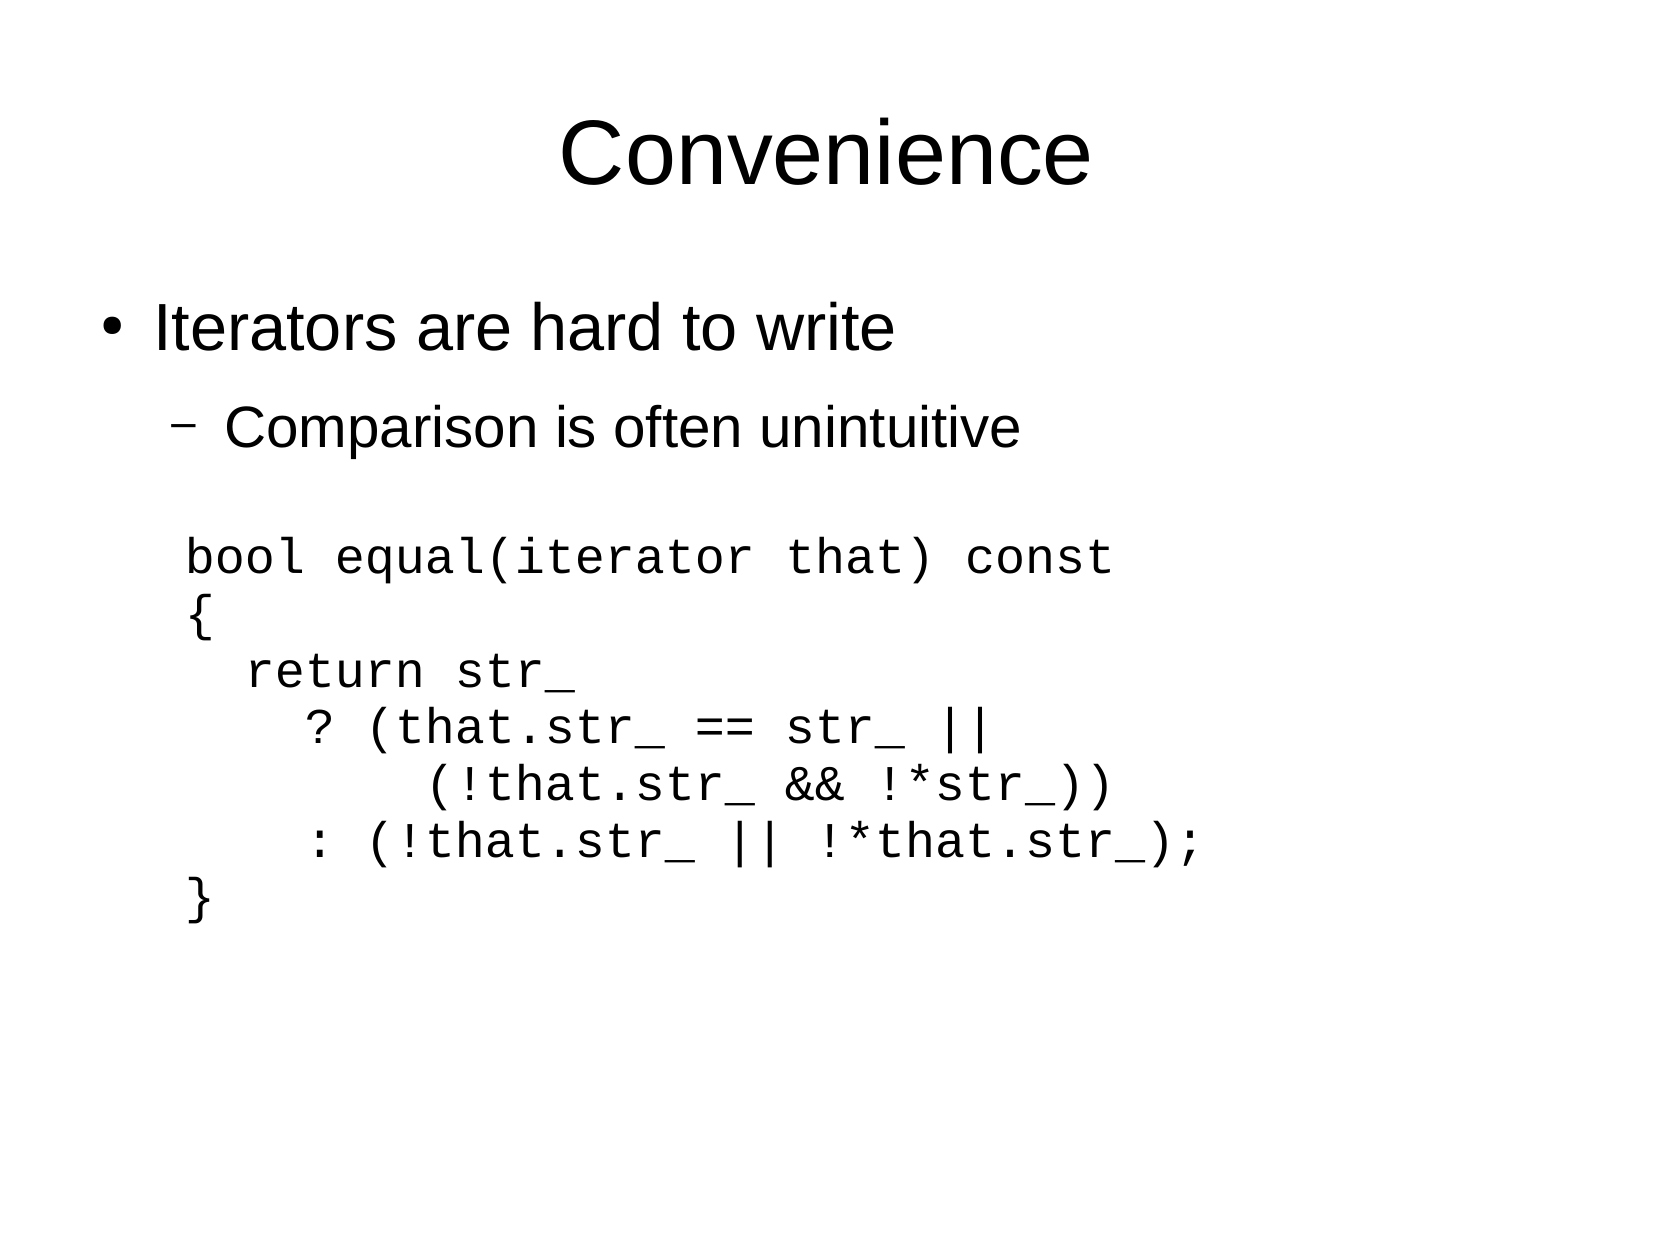

# Convenience
Iterators are hard to write
Comparison is often unintuitive
bool equal(iterator that) const
{
 return str_
 ? (that.str_ == str_ ||
 (!that.str_ && !*str_))
 : (!that.str_ || !*that.str_);
}